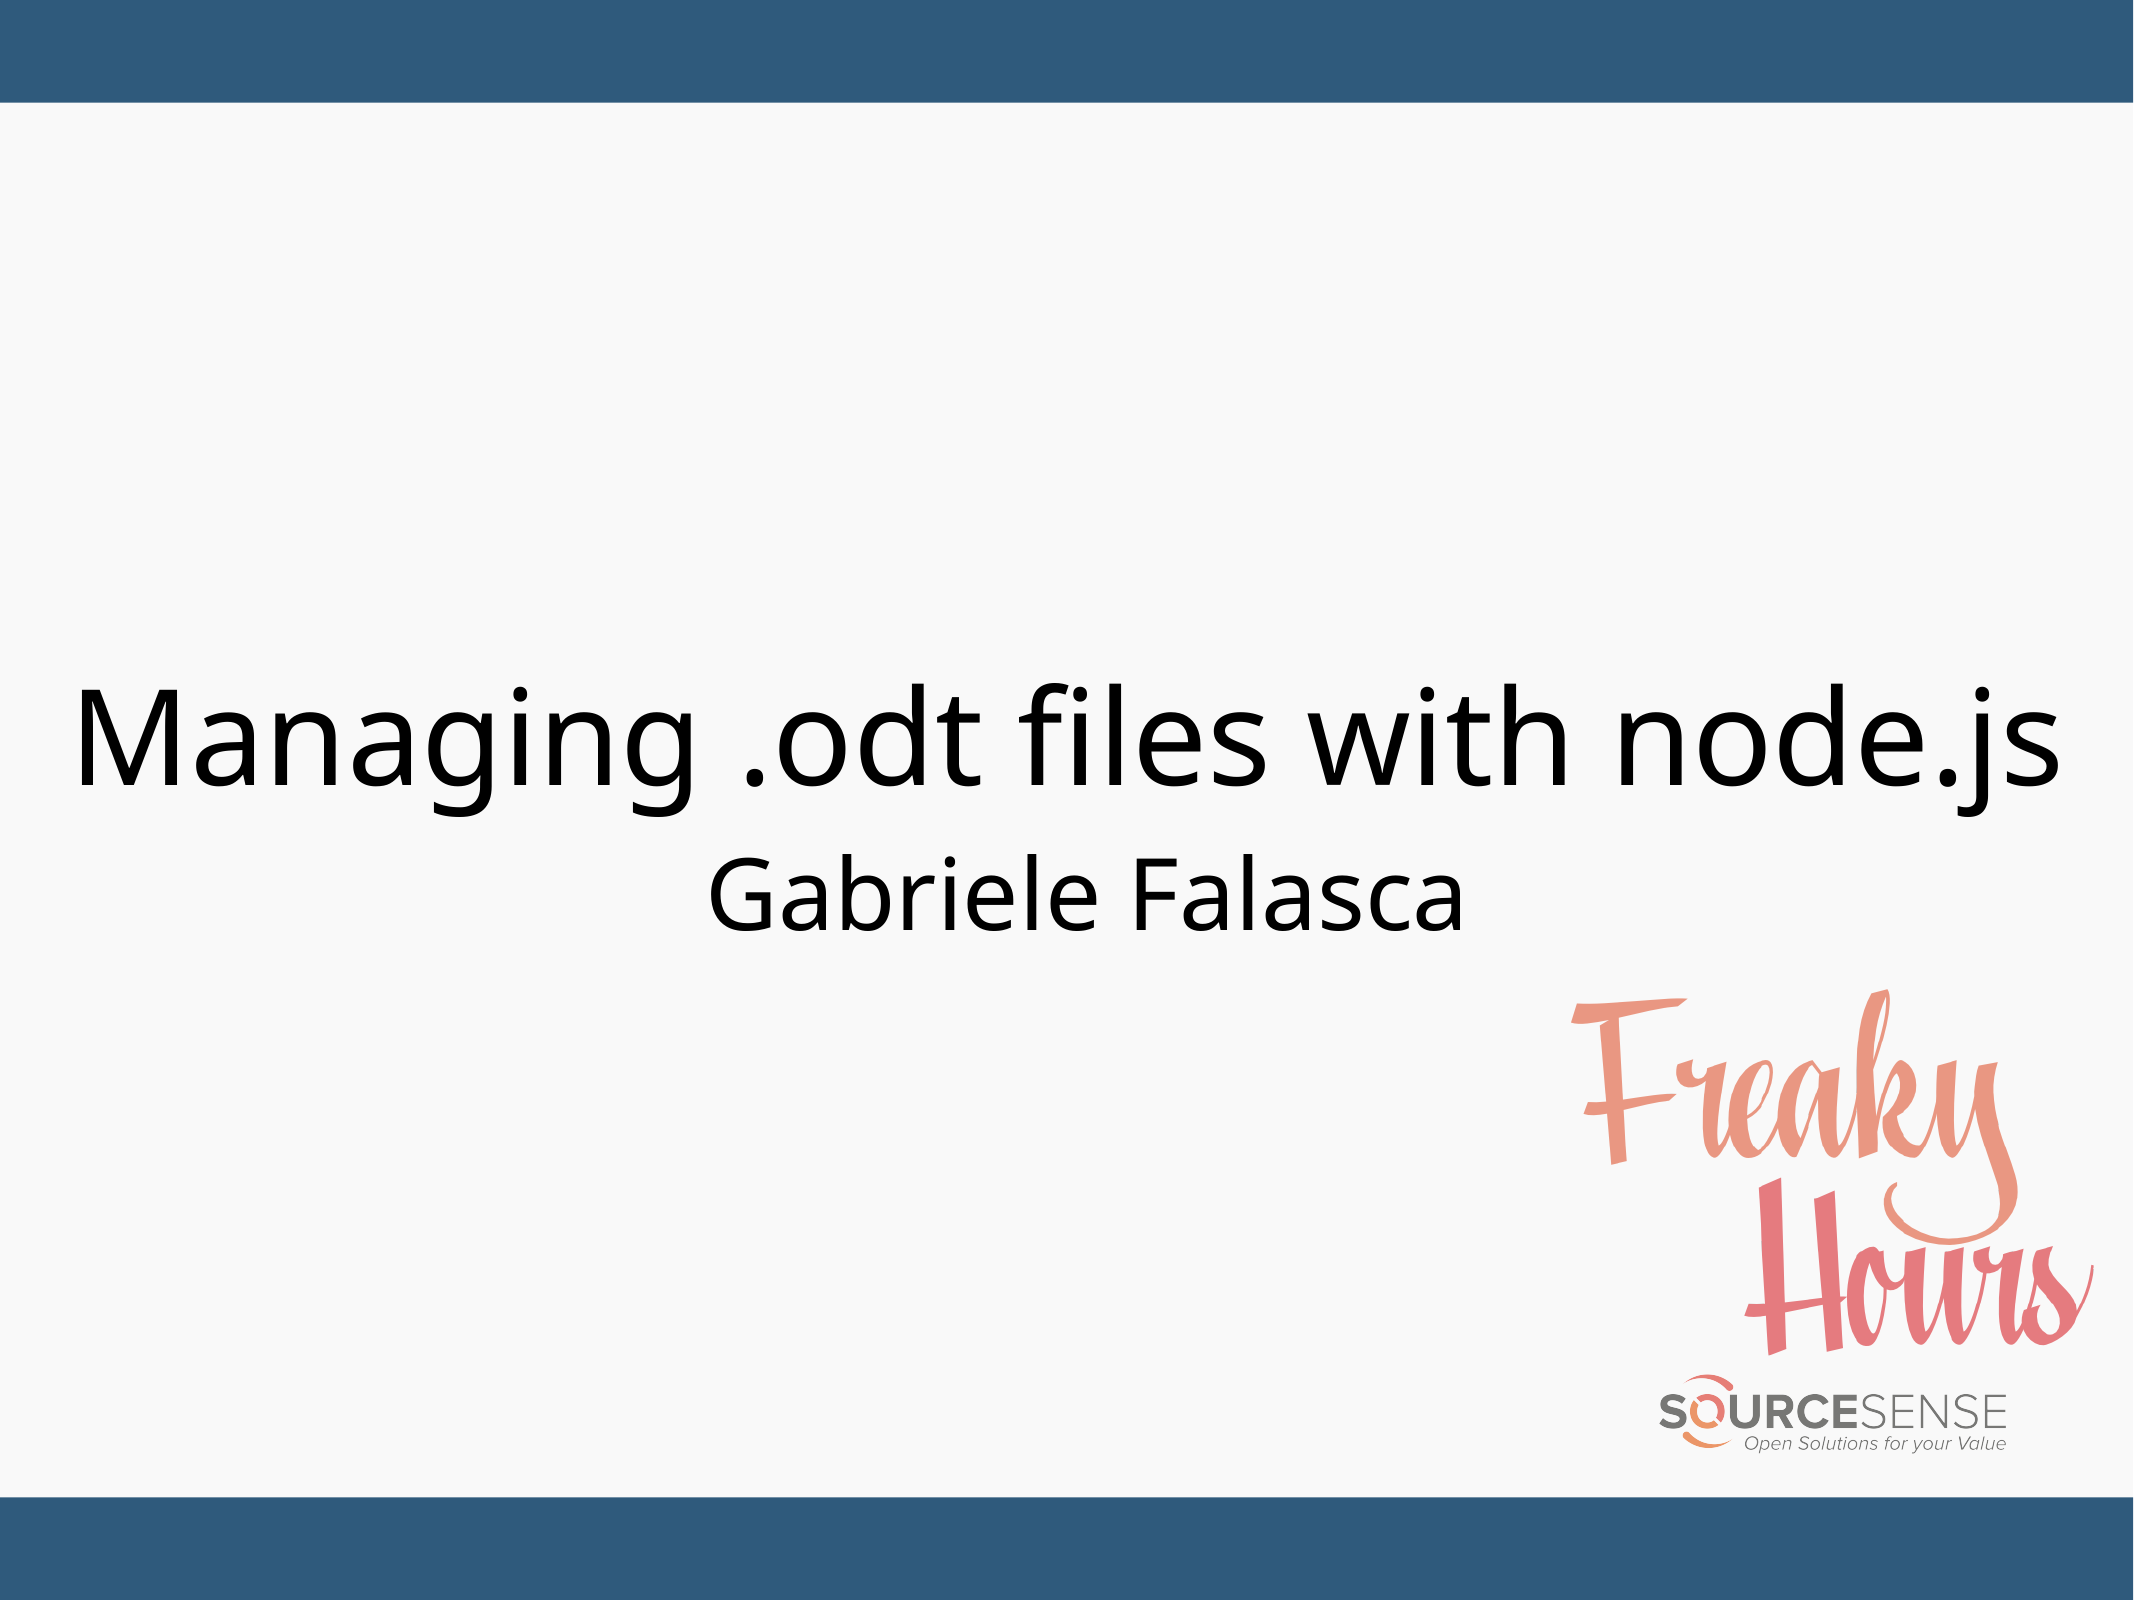

Managing .odt files with node.js
Gabriele Falasca